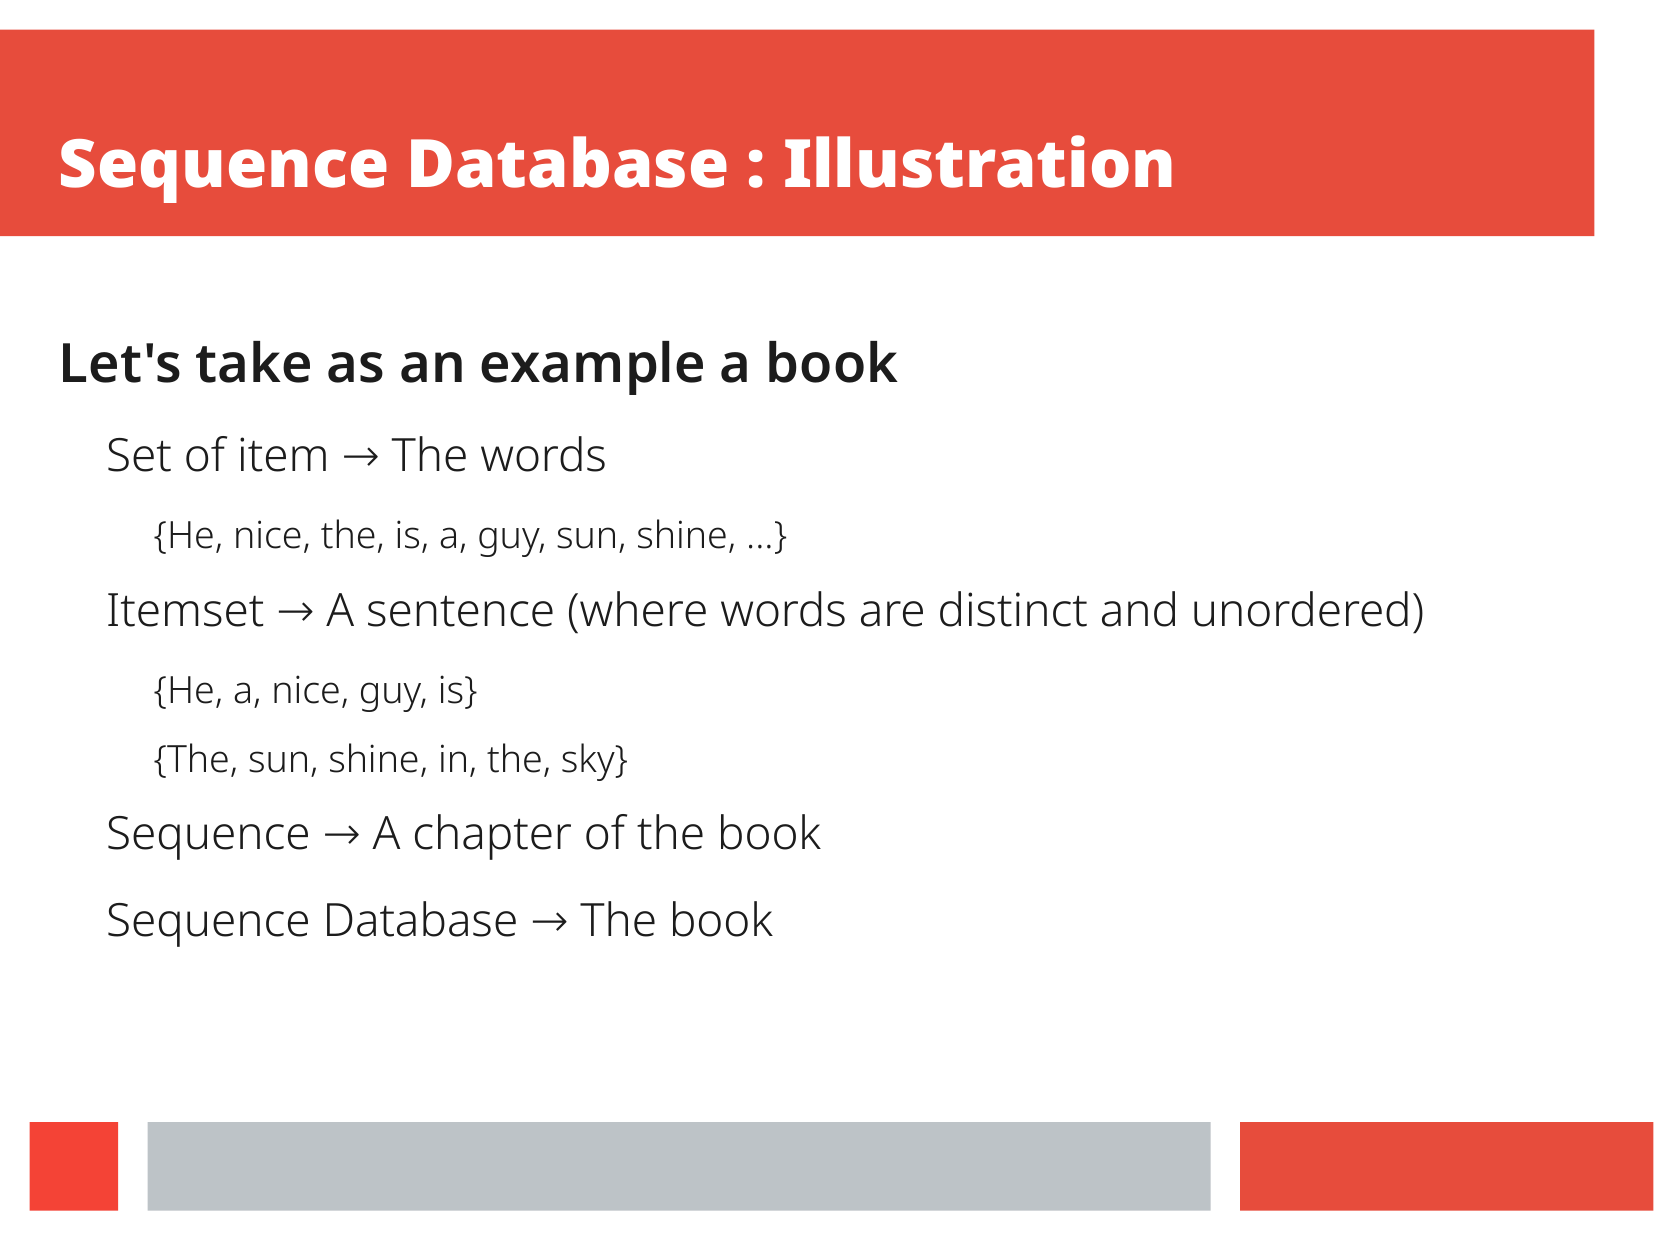

# Sequence Database : Illustration
Let's take as an example a book
Set of item → The words
{He, nice, the, is, a, guy, sun, shine, ...}
Itemset → A sentence (where words are distinct and unordered)
{He, a, nice, guy, is}
{The, sun, shine, in, the, sky}
Sequence → A chapter of the book
Sequence Database → The book